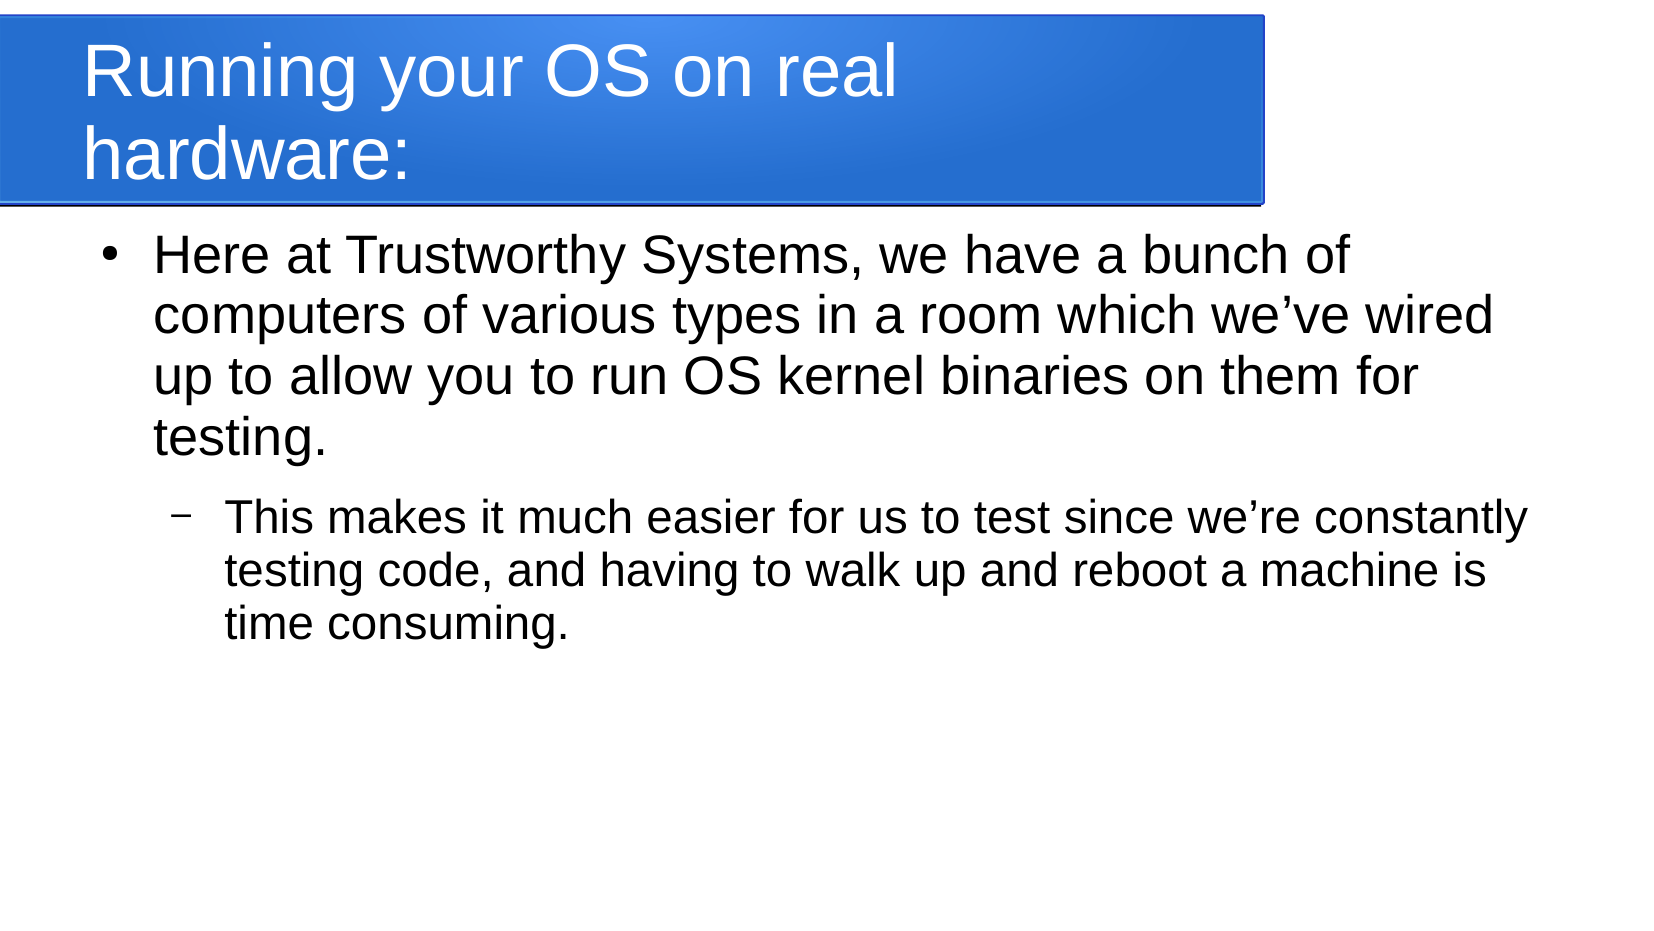

# Running your OS on real hardware:
Here at Trustworthy Systems, we have a bunch of computers of various types in a room which we’ve wired up to allow you to run OS kernel binaries on them for testing.
This makes it much easier for us to test since we’re constantly testing code, and having to walk up and reboot a machine is time consuming.